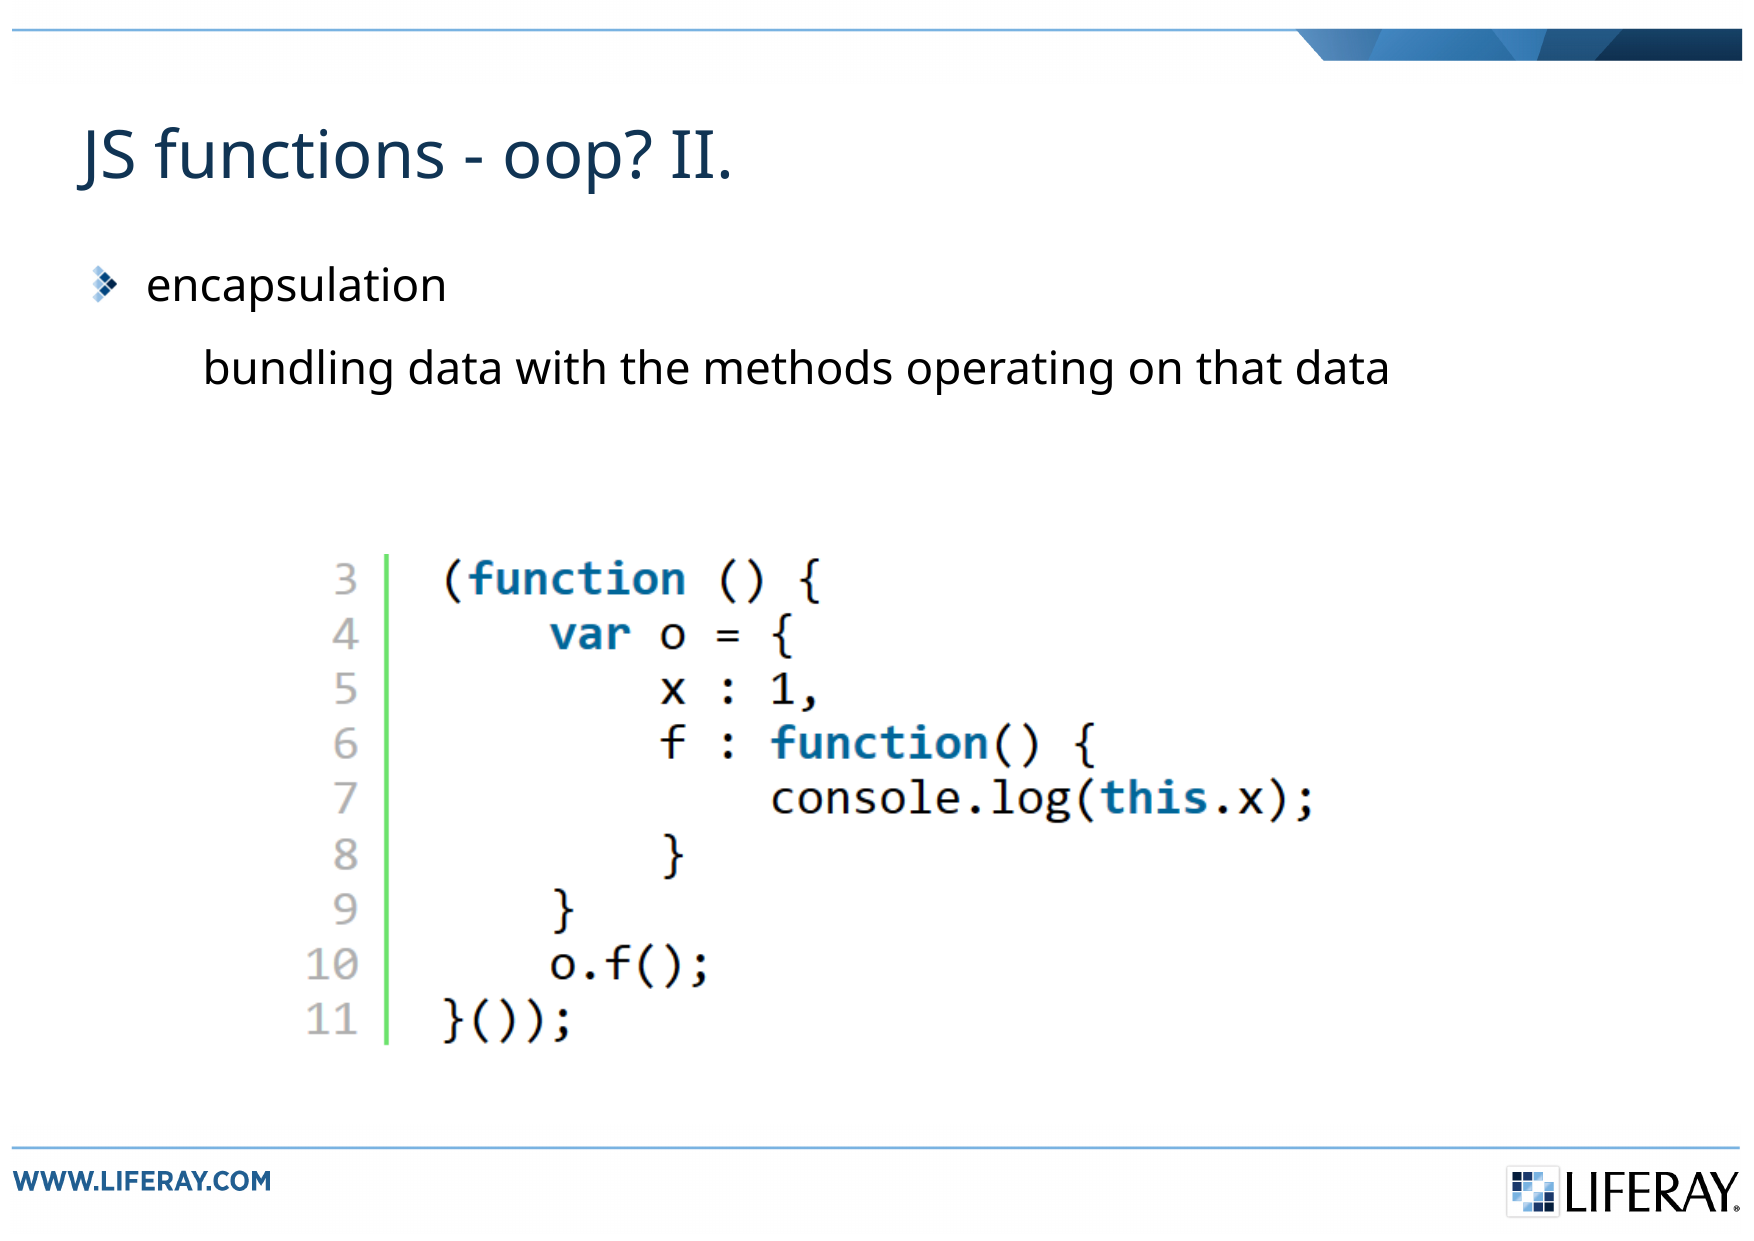

# JS functions - oop? II.
encapsulation
bundling data with the methods operating on that data